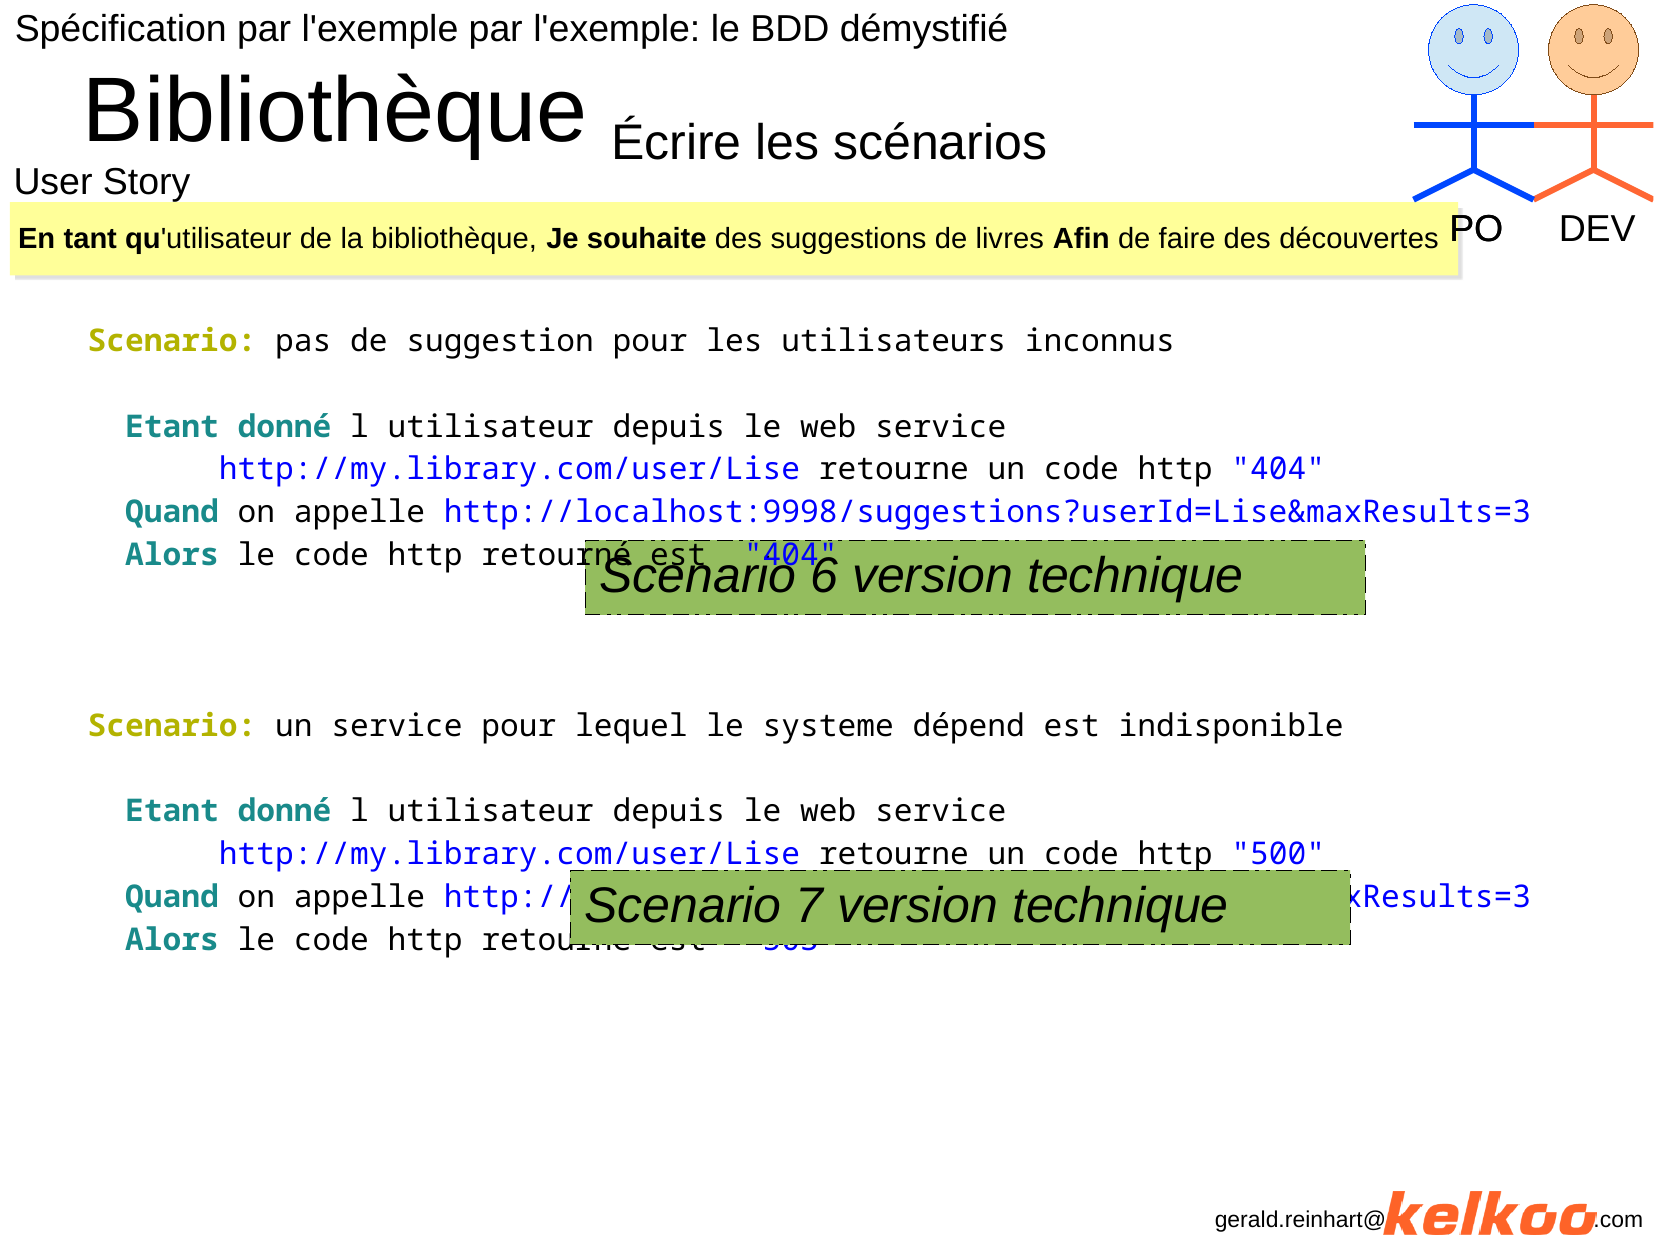

Spécification par l'exemple par l'exemple: le BDD démystifié
Bibliothèque
Écrire les scénarios
 PO
 PO
 DEV
User Story
 En tant qu'utilisateur de la bibliothèque, Je souhaite des suggestions de livres Afin de faire des découvertes
 Scenario: pas de suggestion pour les utilisateurs inconnus
 Etant donné l utilisateur depuis le web service
 http://my.library.com/user/Lise retourne un code http "404"
 Quand on appelle http://localhost:9998/suggestions?userId=Lise&maxResults=3
 Alors le code http retourné est "404"
 Scenario: un service pour lequel le systeme dépend est indisponible
 Etant donné l utilisateur depuis le web service
 http://my.library.com/user/Lise retourne un code http "500"
 Quand on appelle http://localhost:9998/suggestions?userId=Lise&maxResults=3
 Alors le code http retourné est "503"
Scenario 6 version technique
Scenario 7 version technique
 gerald.reinhart@ .com